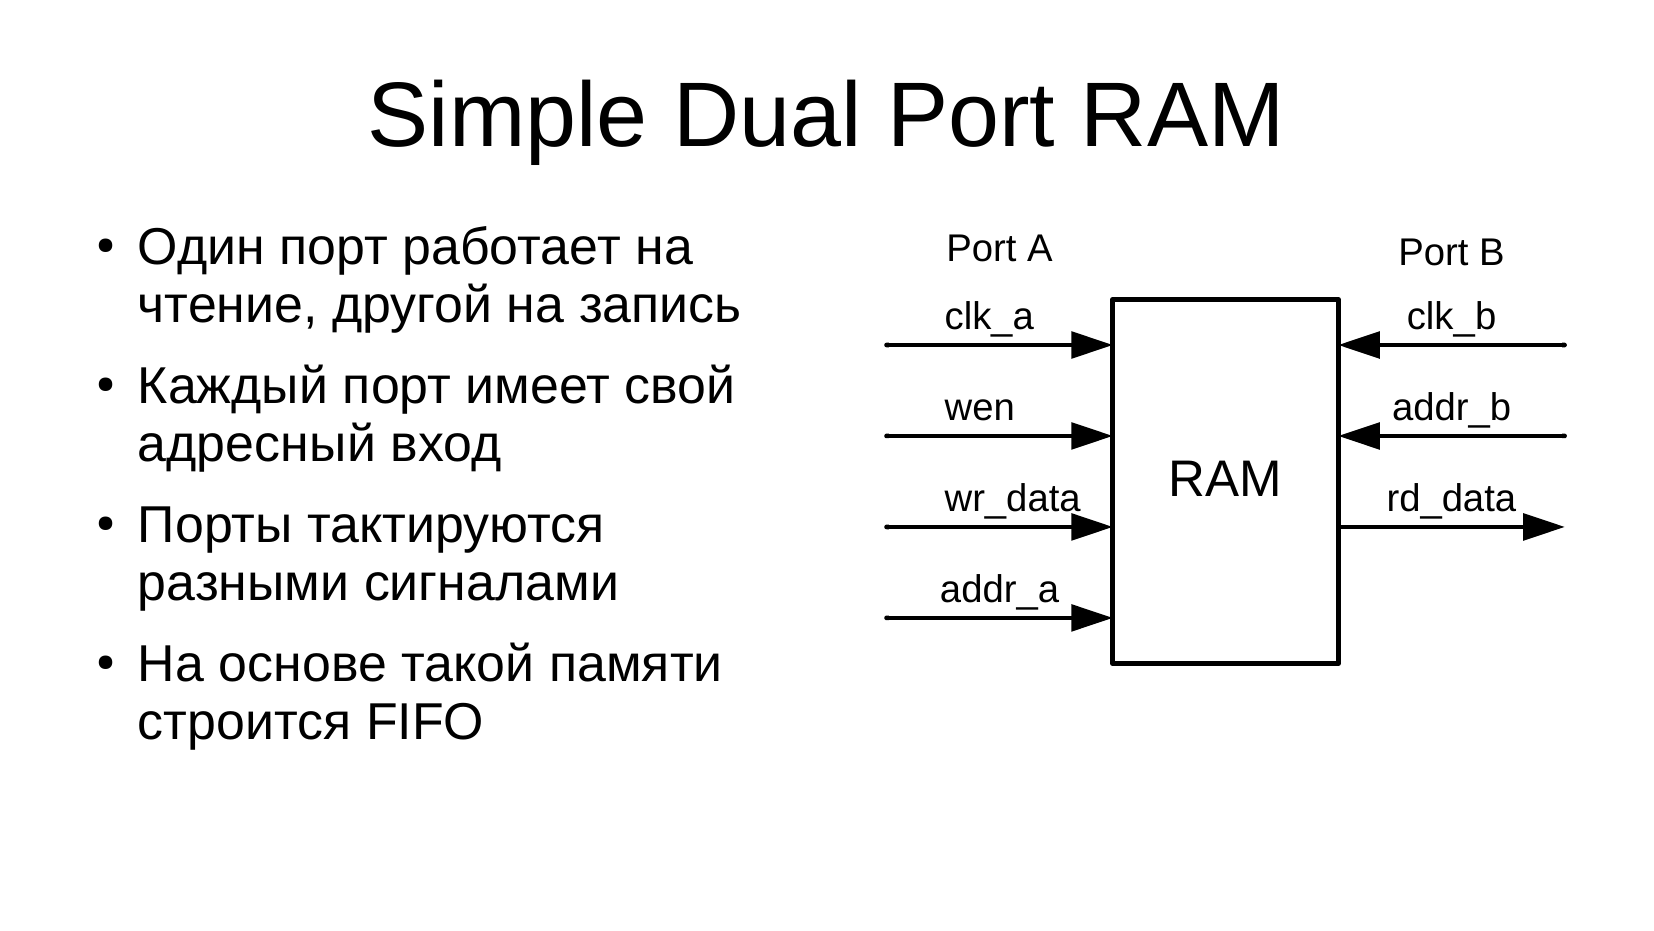

# Simple Dual Port RAM
Один порт работает на чтение, другой на запись
Каждый порт имеет свой адресный вход
Порты тактируются разными сигналами
На основе такой памяти строится FIFO